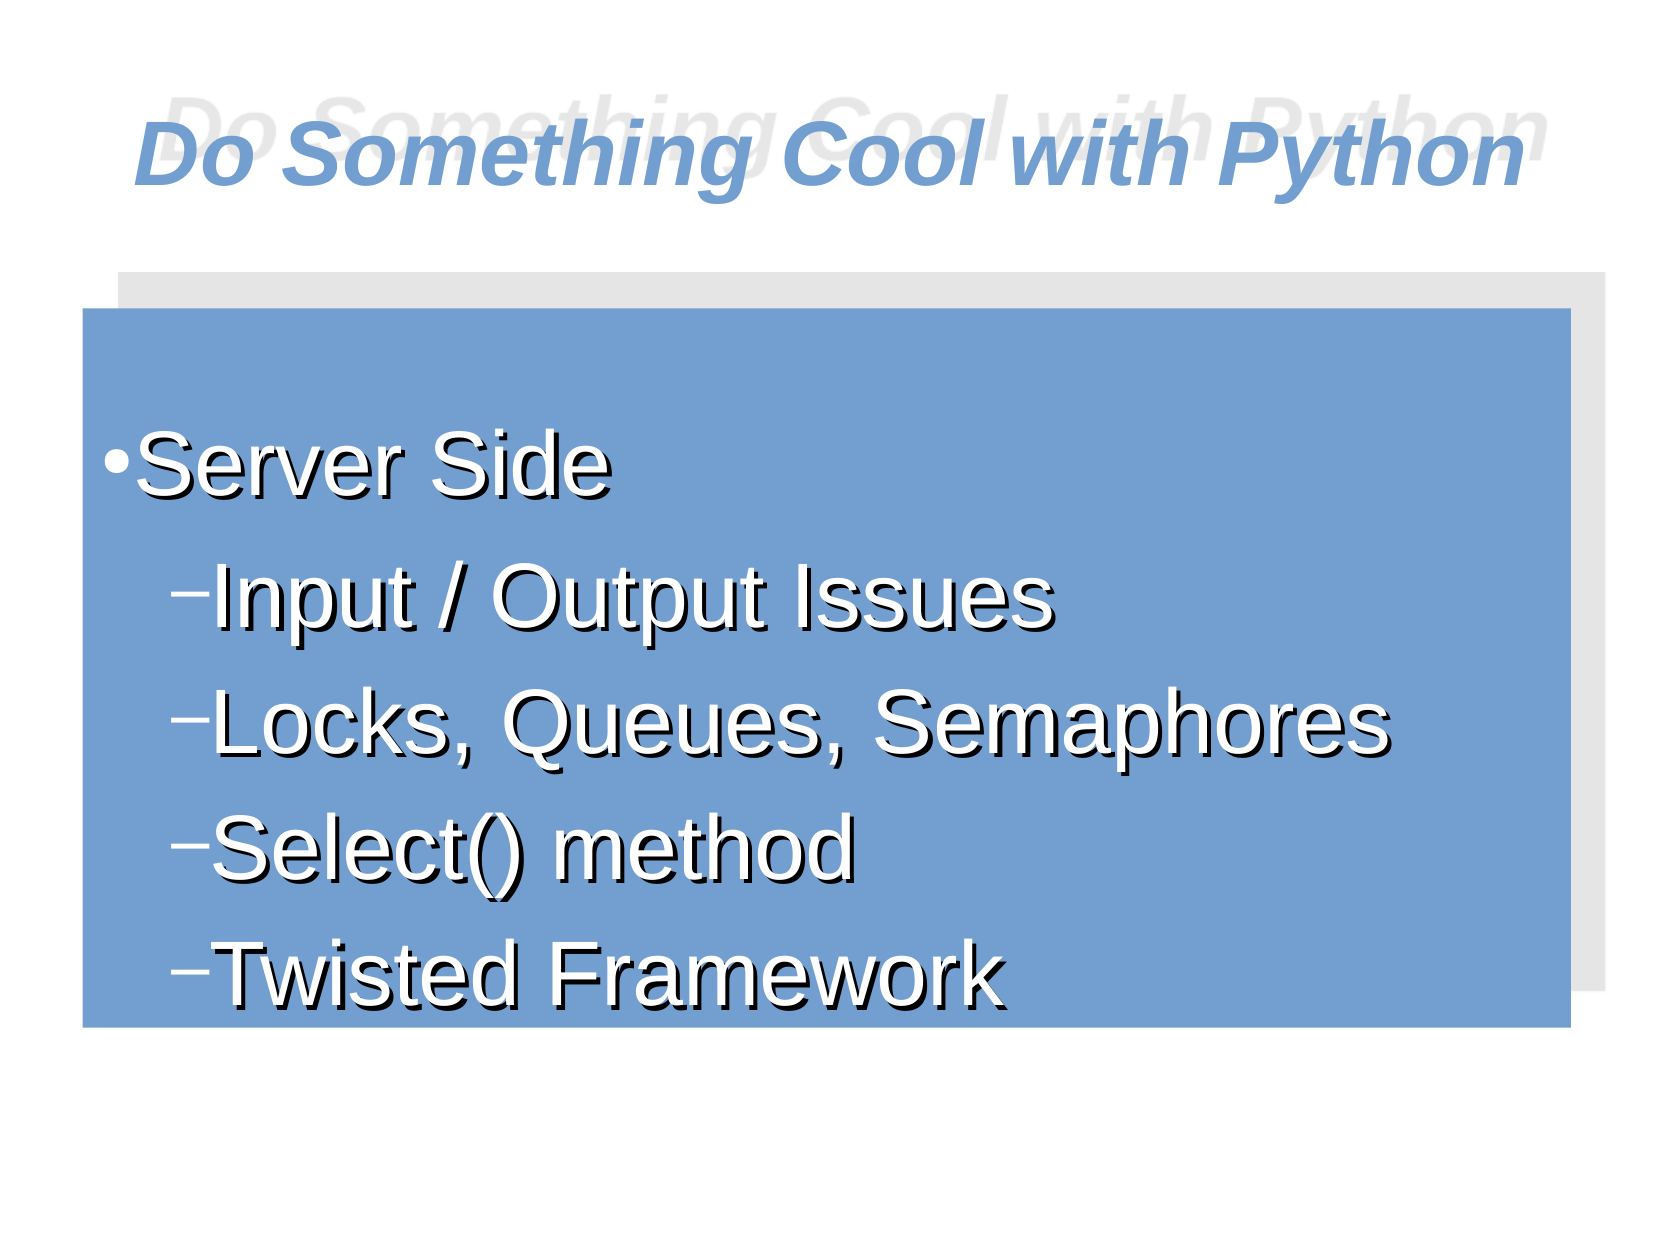

# Do Something Cool with Python
Server Side
Input / Output Issues
Locks, Queues, Semaphores
Select() method
Twisted Framework